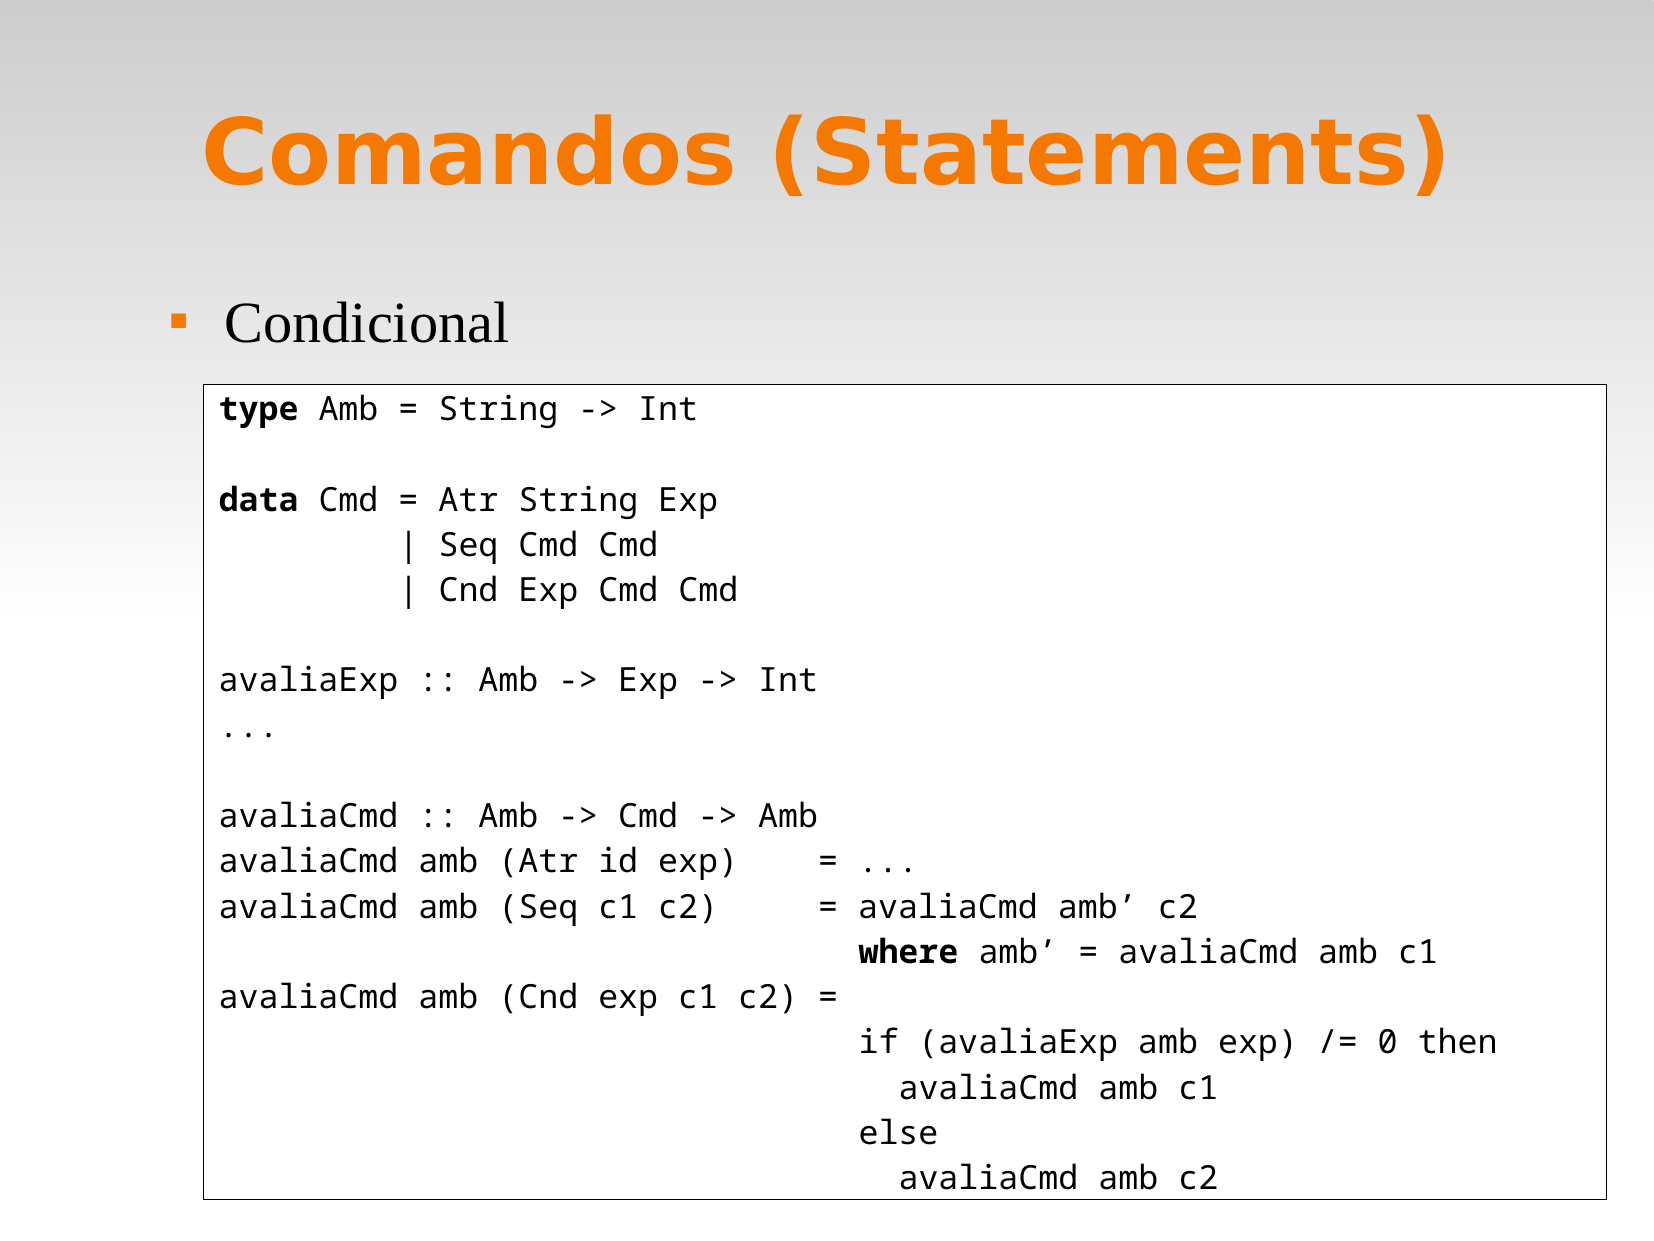

# Comandos (Statements)
Condicional
type Amb = String -> Int
data Cmd = Atr String Exp
 | Seq Cmd Cmd
 | Cnd Exp Cmd Cmd
avaliaExp :: Amb -> Exp -> Int
...
avaliaCmd :: Amb -> Cmd -> Amb
avaliaCmd amb (Atr id exp) = ...
avaliaCmd amb (Seq c1 c2) = avaliaCmd amb’ c2
 where amb’ = avaliaCmd amb c1
avaliaCmd amb (Cnd exp c1 c2) =
 if (avaliaExp amb exp) /= 0 then
 avaliaCmd amb c1
 else
 avaliaCmd amb c2